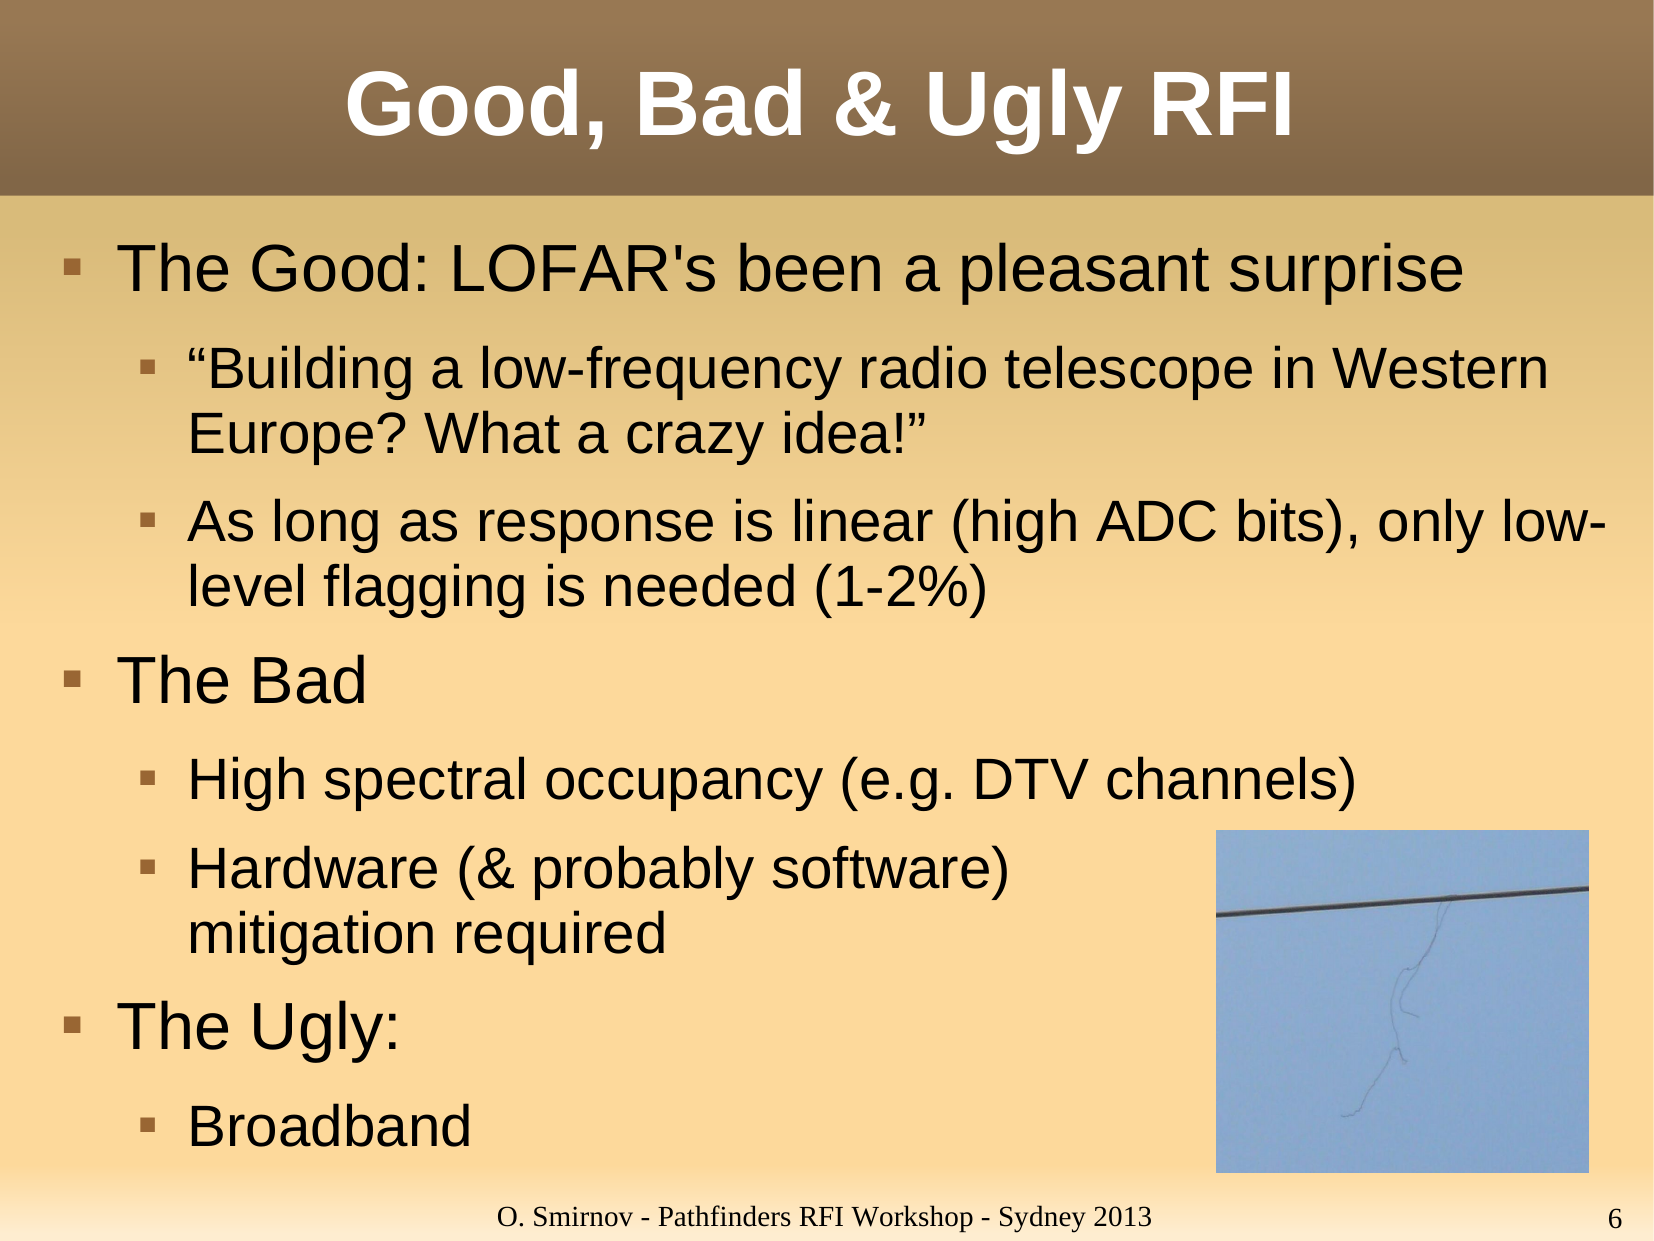

# Good, Bad & Ugly RFI
The Good: LOFAR's been a pleasant surprise
“Building a low-frequency radio telescope in Western Europe? What a crazy idea!”
As long as response is linear (high ADC bits), only low-level flagging is needed (1-2%)
The Bad
High spectral occupancy (e.g. DTV channels)
Hardware (& probably software)
mitigation required
The Ugly:
Broadband
O. Smirnov - Pathfinders RFI Workshop - Sydney 2013
6